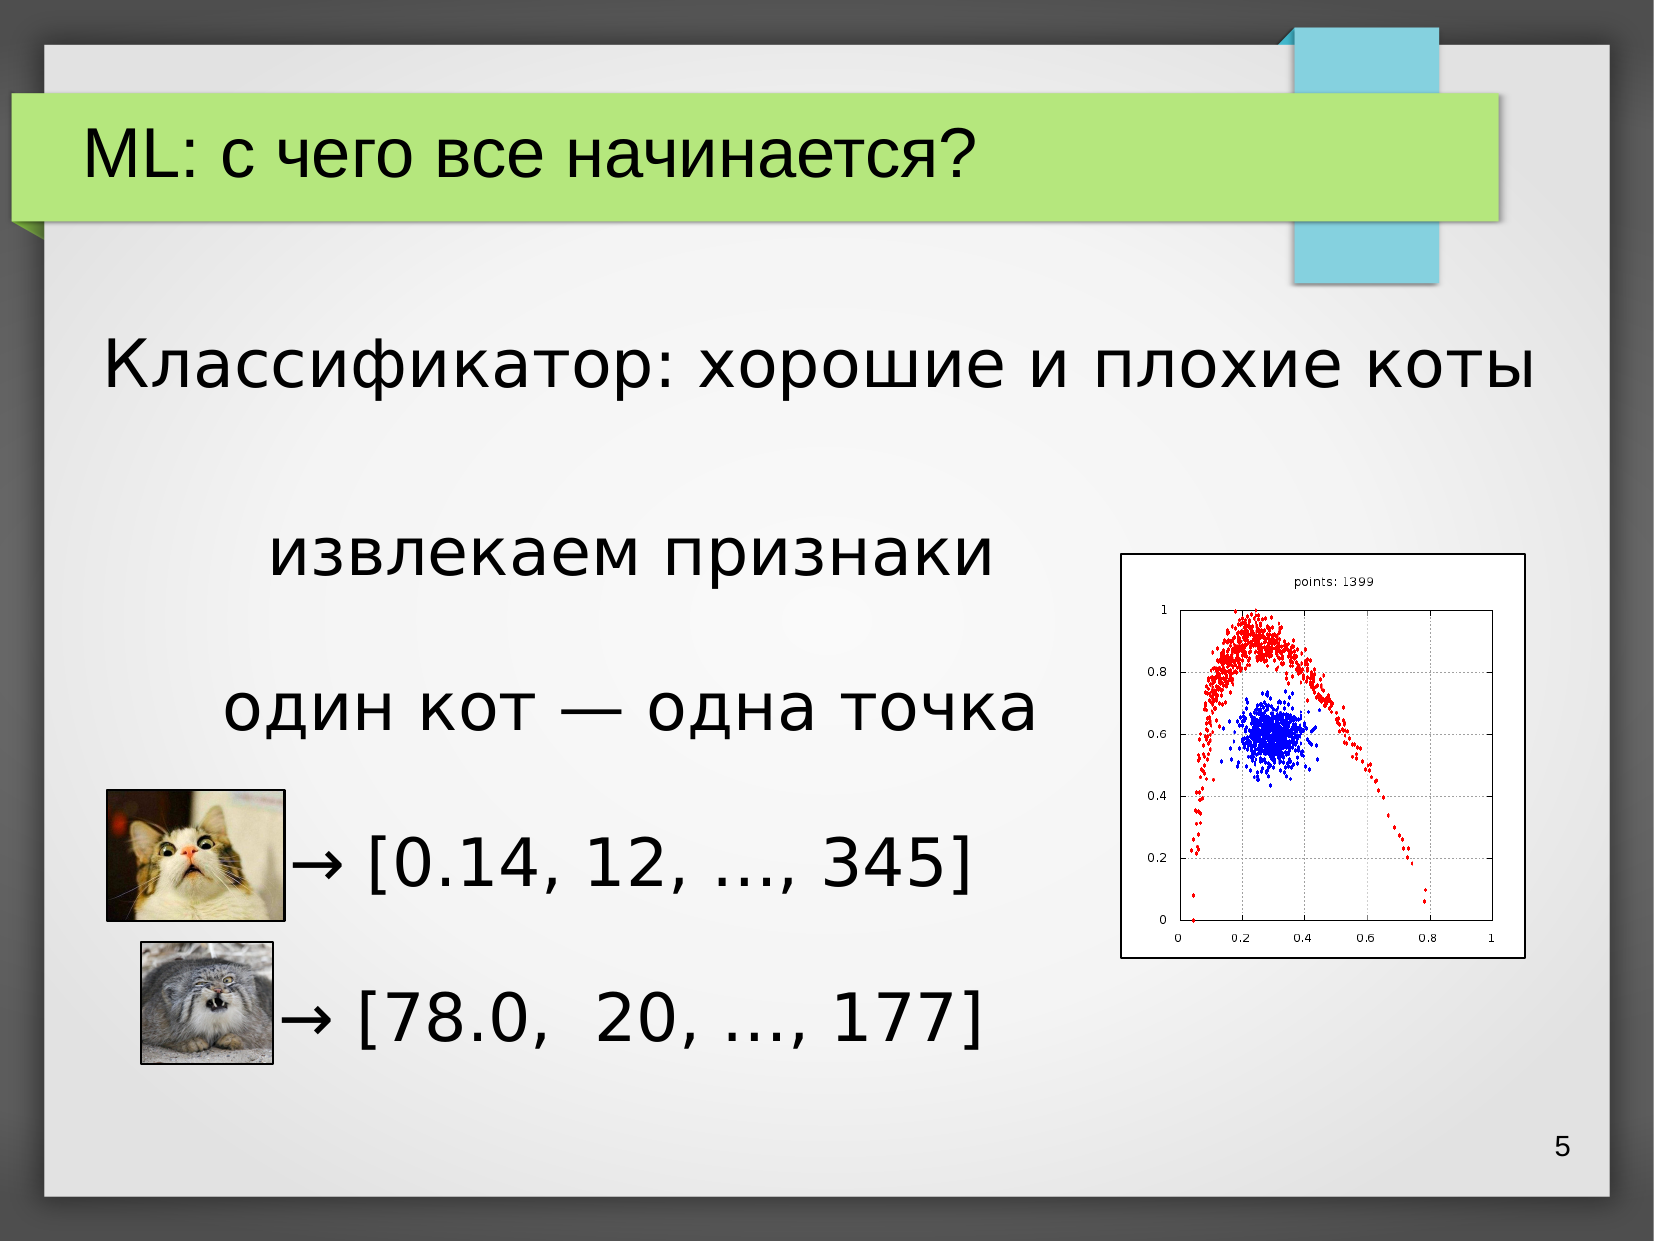

# ML: с чего все начинается?
Классификатор: хорошие и плохие коты
извлекаем признаки
один кот — одна точка
→ [0.14, 12, …, 345]
→ [78.0, 20, …, 177]
5